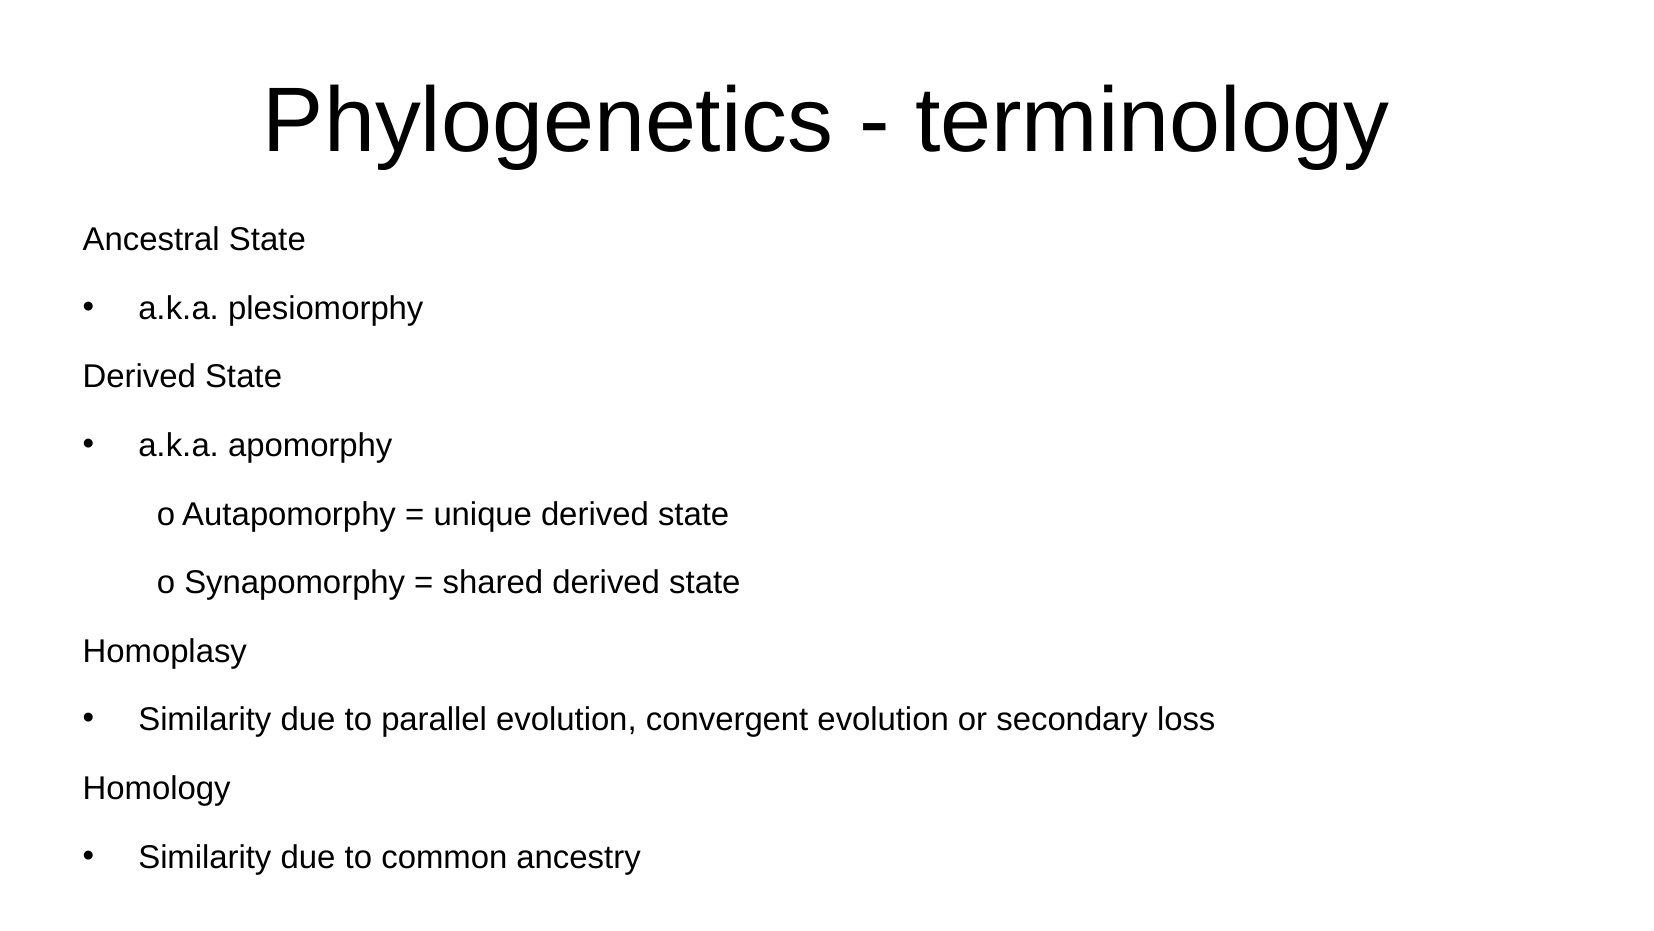

# Phylogenetics - terminology
Ancestral State
a.k.a. plesiomorphy
Derived State
a.k.a. apomorphy
	o Autapomorphy = unique derived state
	o Synapomorphy = shared derived state
Homoplasy
Similarity due to parallel evolution, convergent evolution or secondary loss
Homology
Similarity due to common ancestry